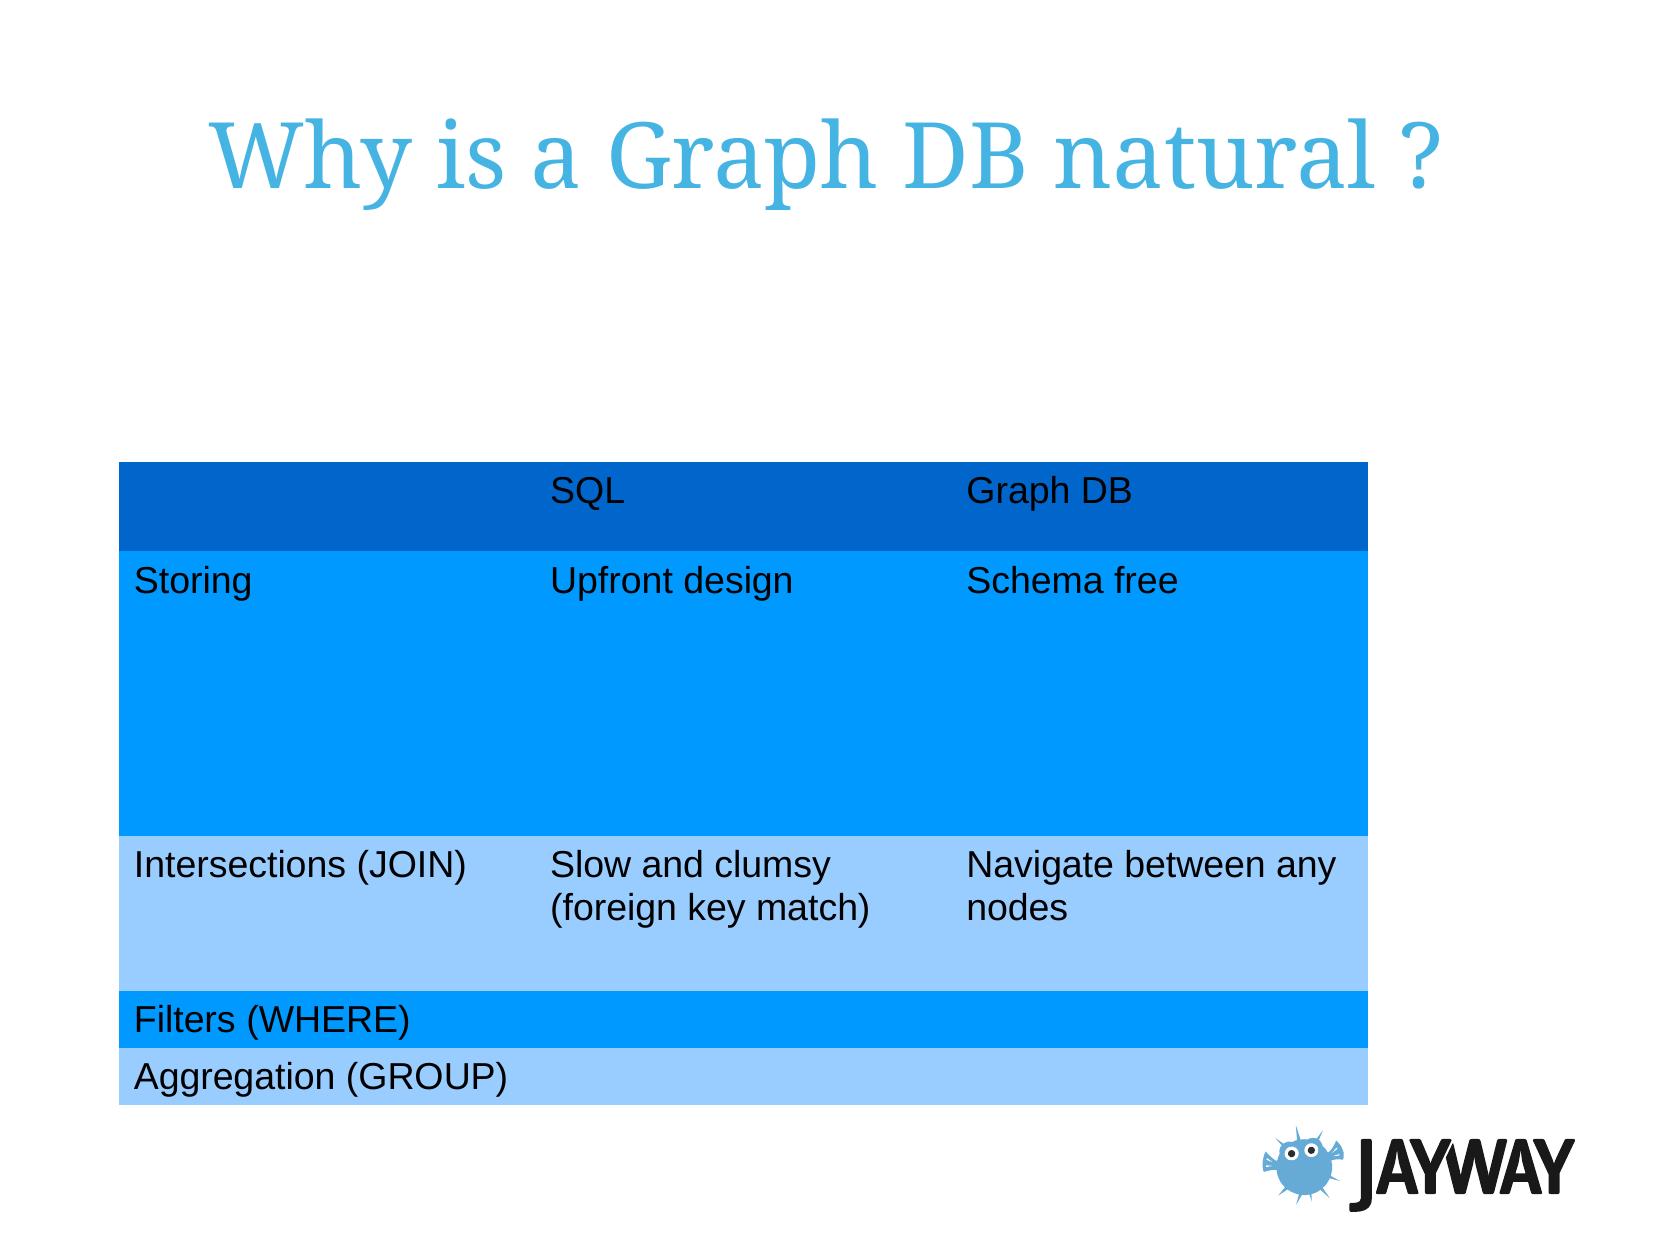

# Why is a Graph DB natural ?
| | SQL | Graph DB |
| --- | --- | --- |
| Storing | Upfront design | Schema free |
| Intersections (JOIN) | Slow and clumsy (foreign key match) | Navigate between any nodes |
| Filters (WHERE) | | |
| Aggregation (GROUP) | | |